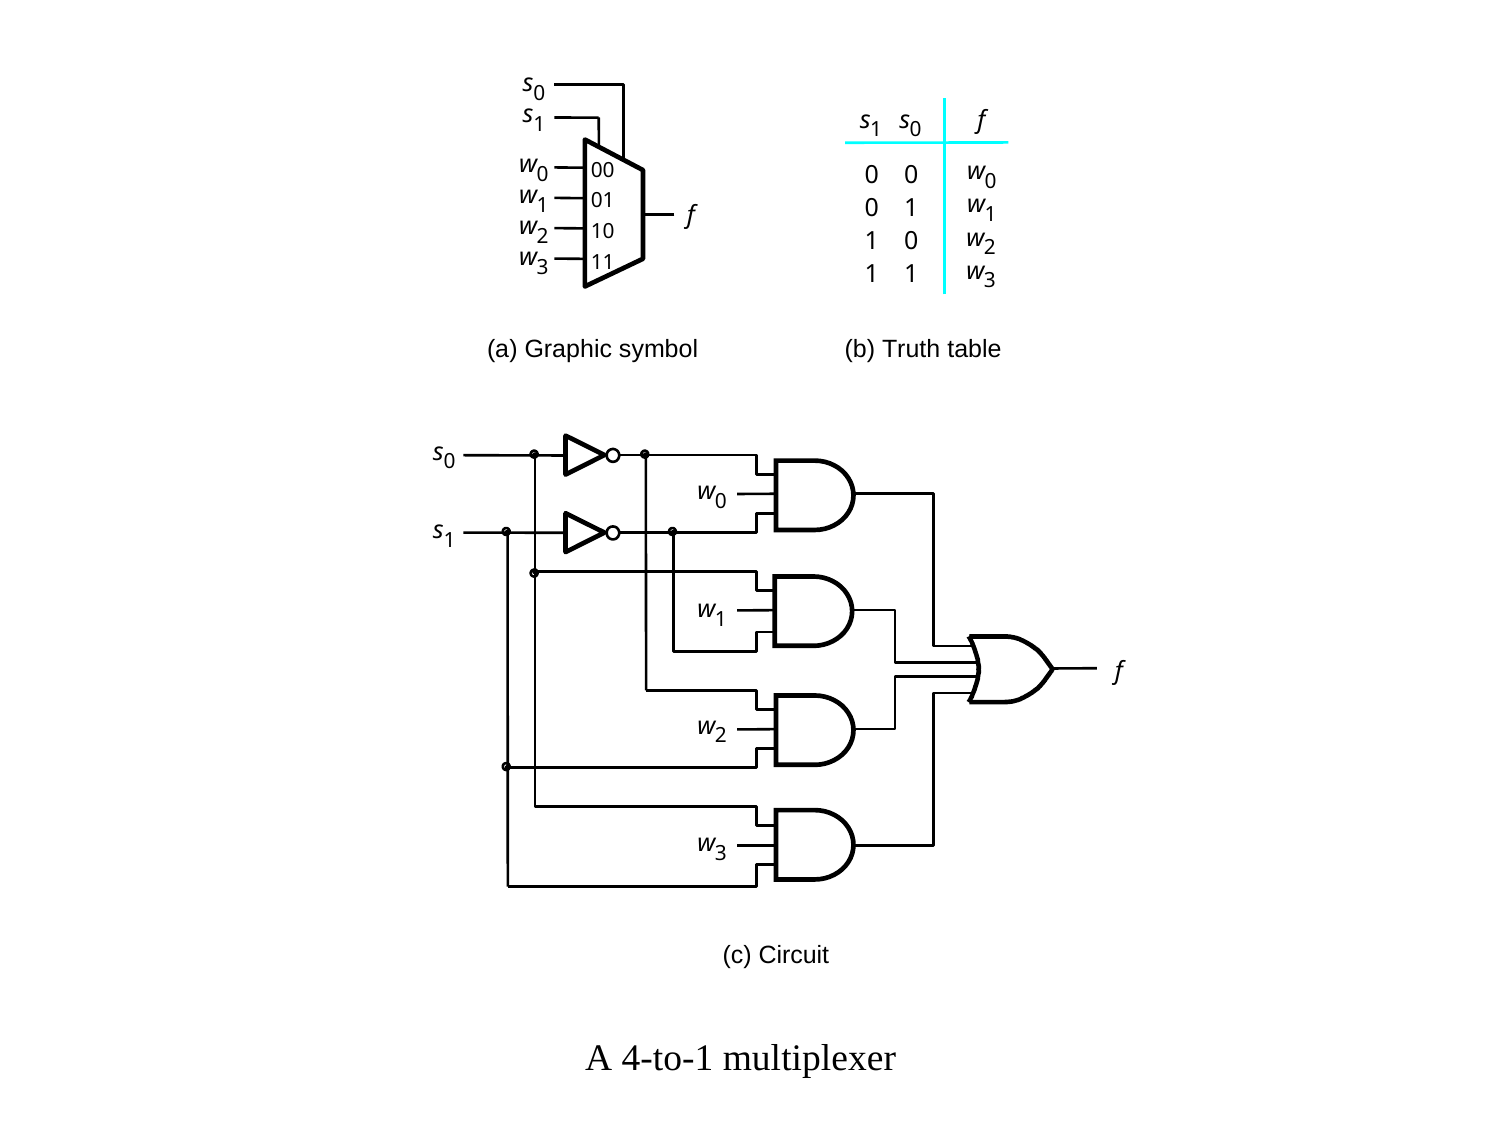

s
0
s
s
s
f
1
1
0
w
w
00
0
0
0
0
w
01
w
1
0
1
f
1
w
10
w
2
1
0
2
w
11
3
w
1
1
3
(a) Graphic symbol
(b) Truth table
s
0
w
0
s
1
w
1
f
w
2
w
3
(c) Circuit
A 4-to-1 multiplexer